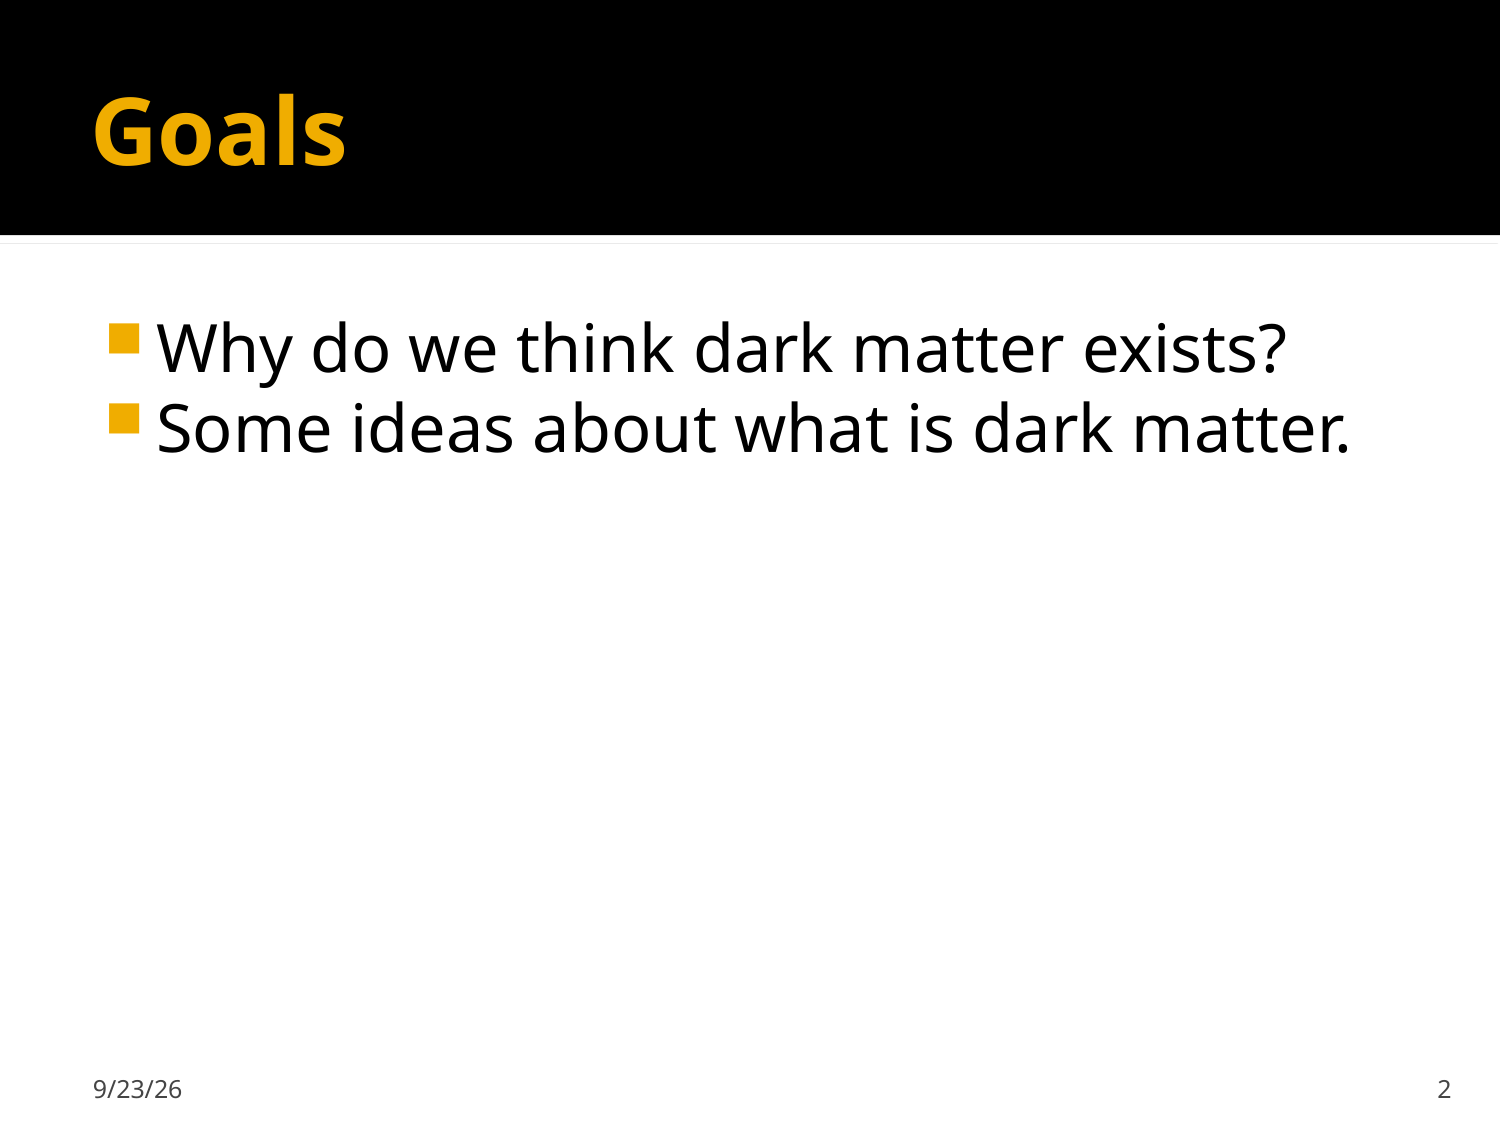

# Goals
Why do we think dark matter exists?
Some ideas about what is dark matter.